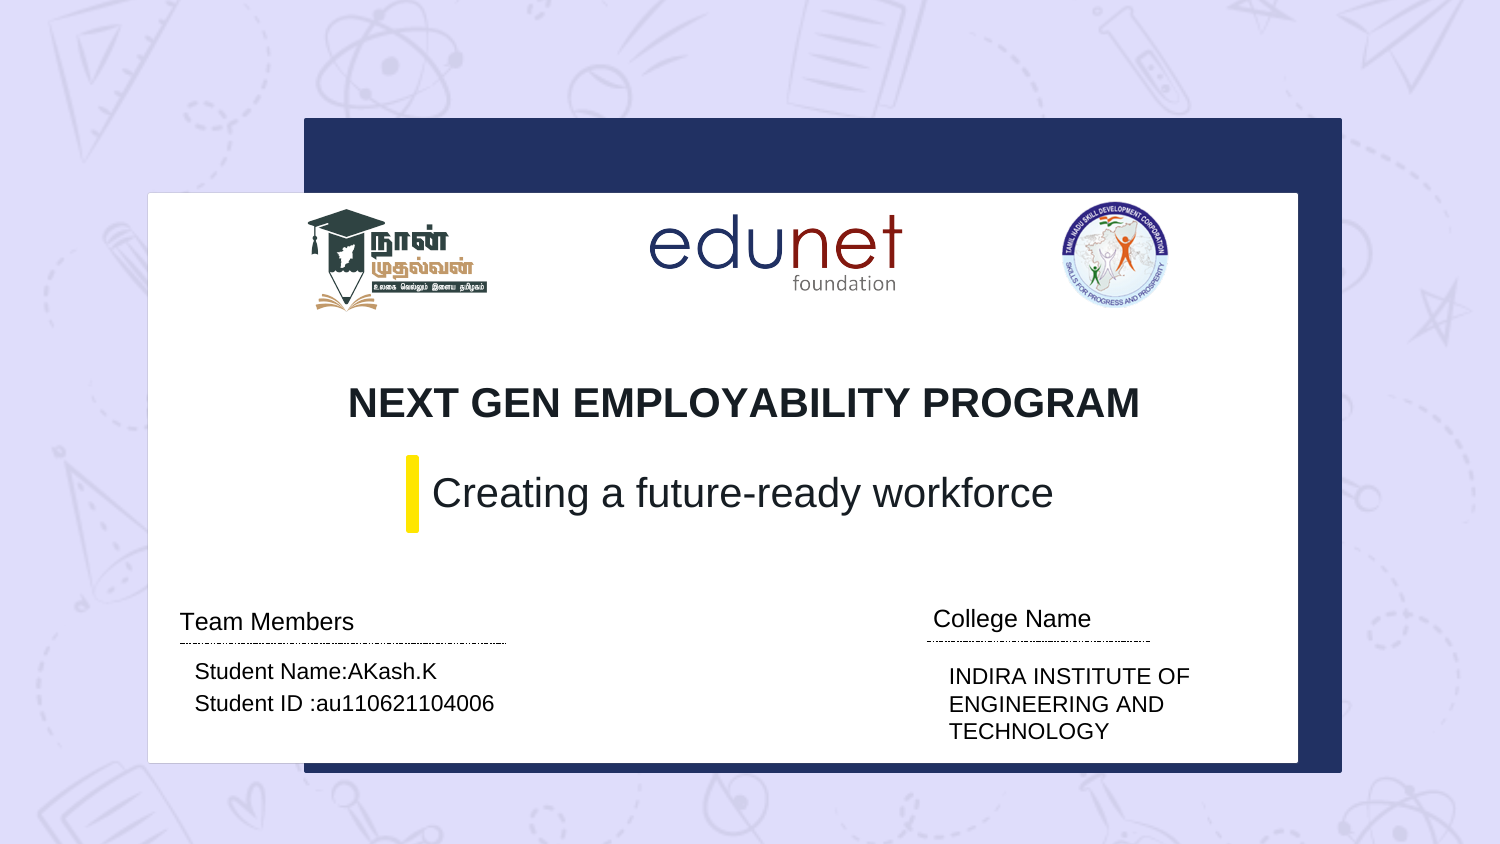

NEXT GEN EMPLOYABILITY PROGRAM
Creating a future-ready workforce
College Name
Team Members
Student Name:AKash.K
Student ID :au110621104006
INDIRA INSTITUTE OF ENGINEERING AND TECHNOLOGY